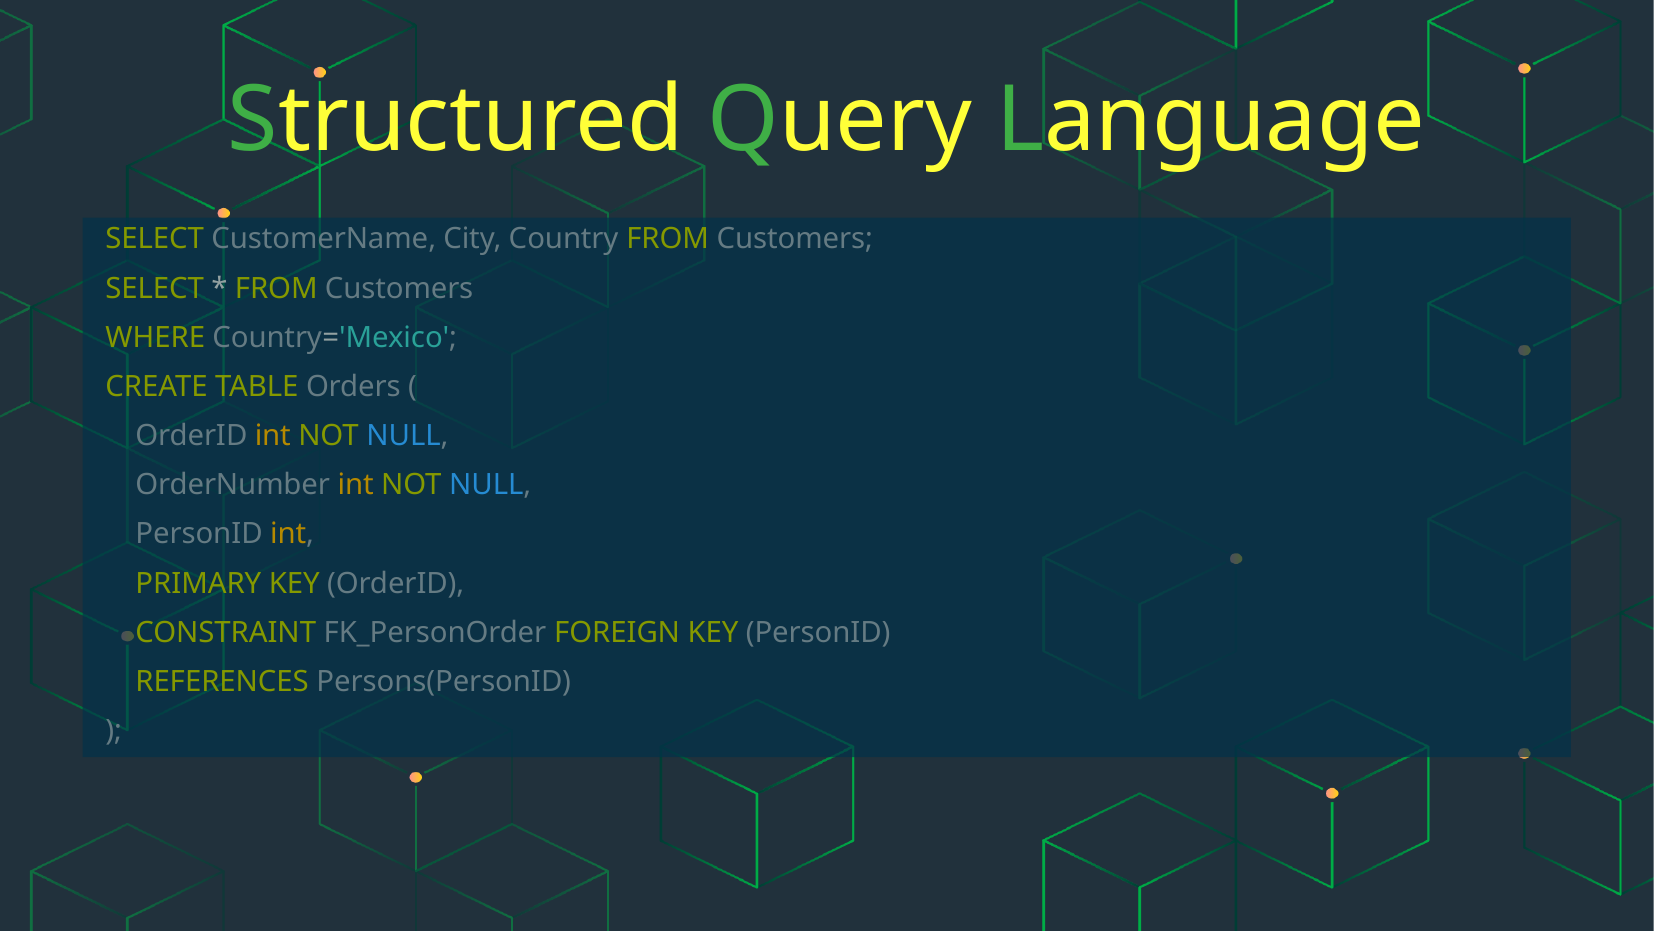

# Structured Query Language
SELECT CustomerName, City, Country FROM Customers;
SELECT * FROM Customers
WHERE Country='Mexico';
CREATE TABLE Orders (
 OrderID int NOT NULL,
 OrderNumber int NOT NULL,
 PersonID int,
 PRIMARY KEY (OrderID),
 CONSTRAINT FK_PersonOrder FOREIGN KEY (PersonID)
 REFERENCES Persons(PersonID)
);